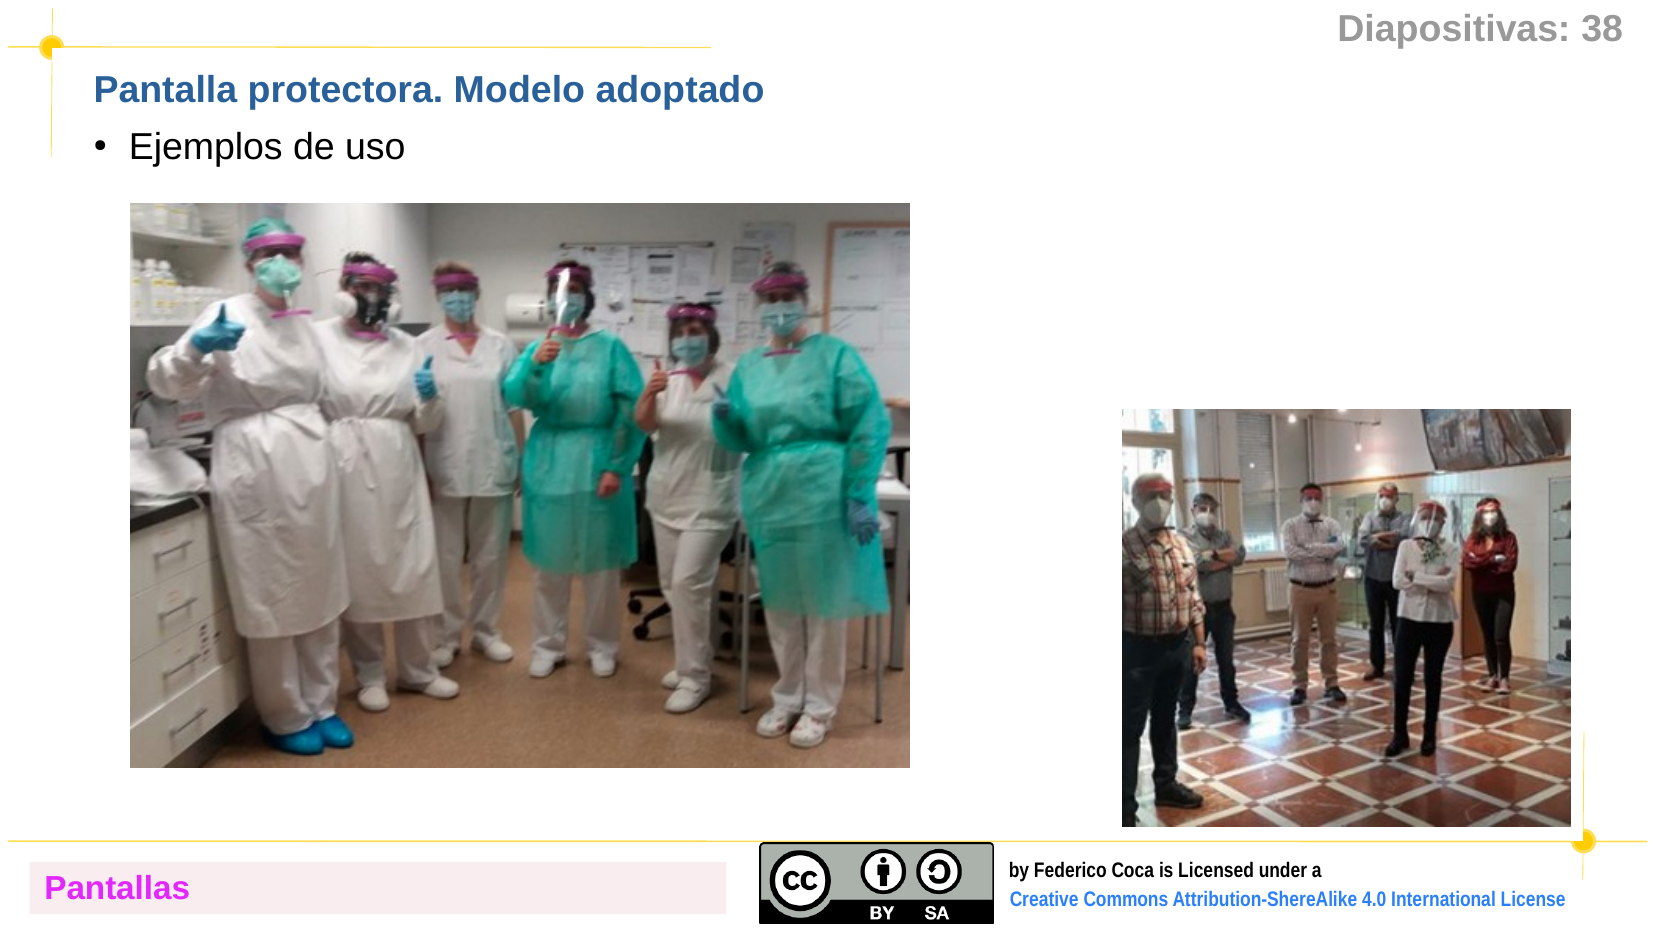

Diapositivas: 38
Pantalla protectora. Modelo adoptado
Ejemplos de uso
Pantallas